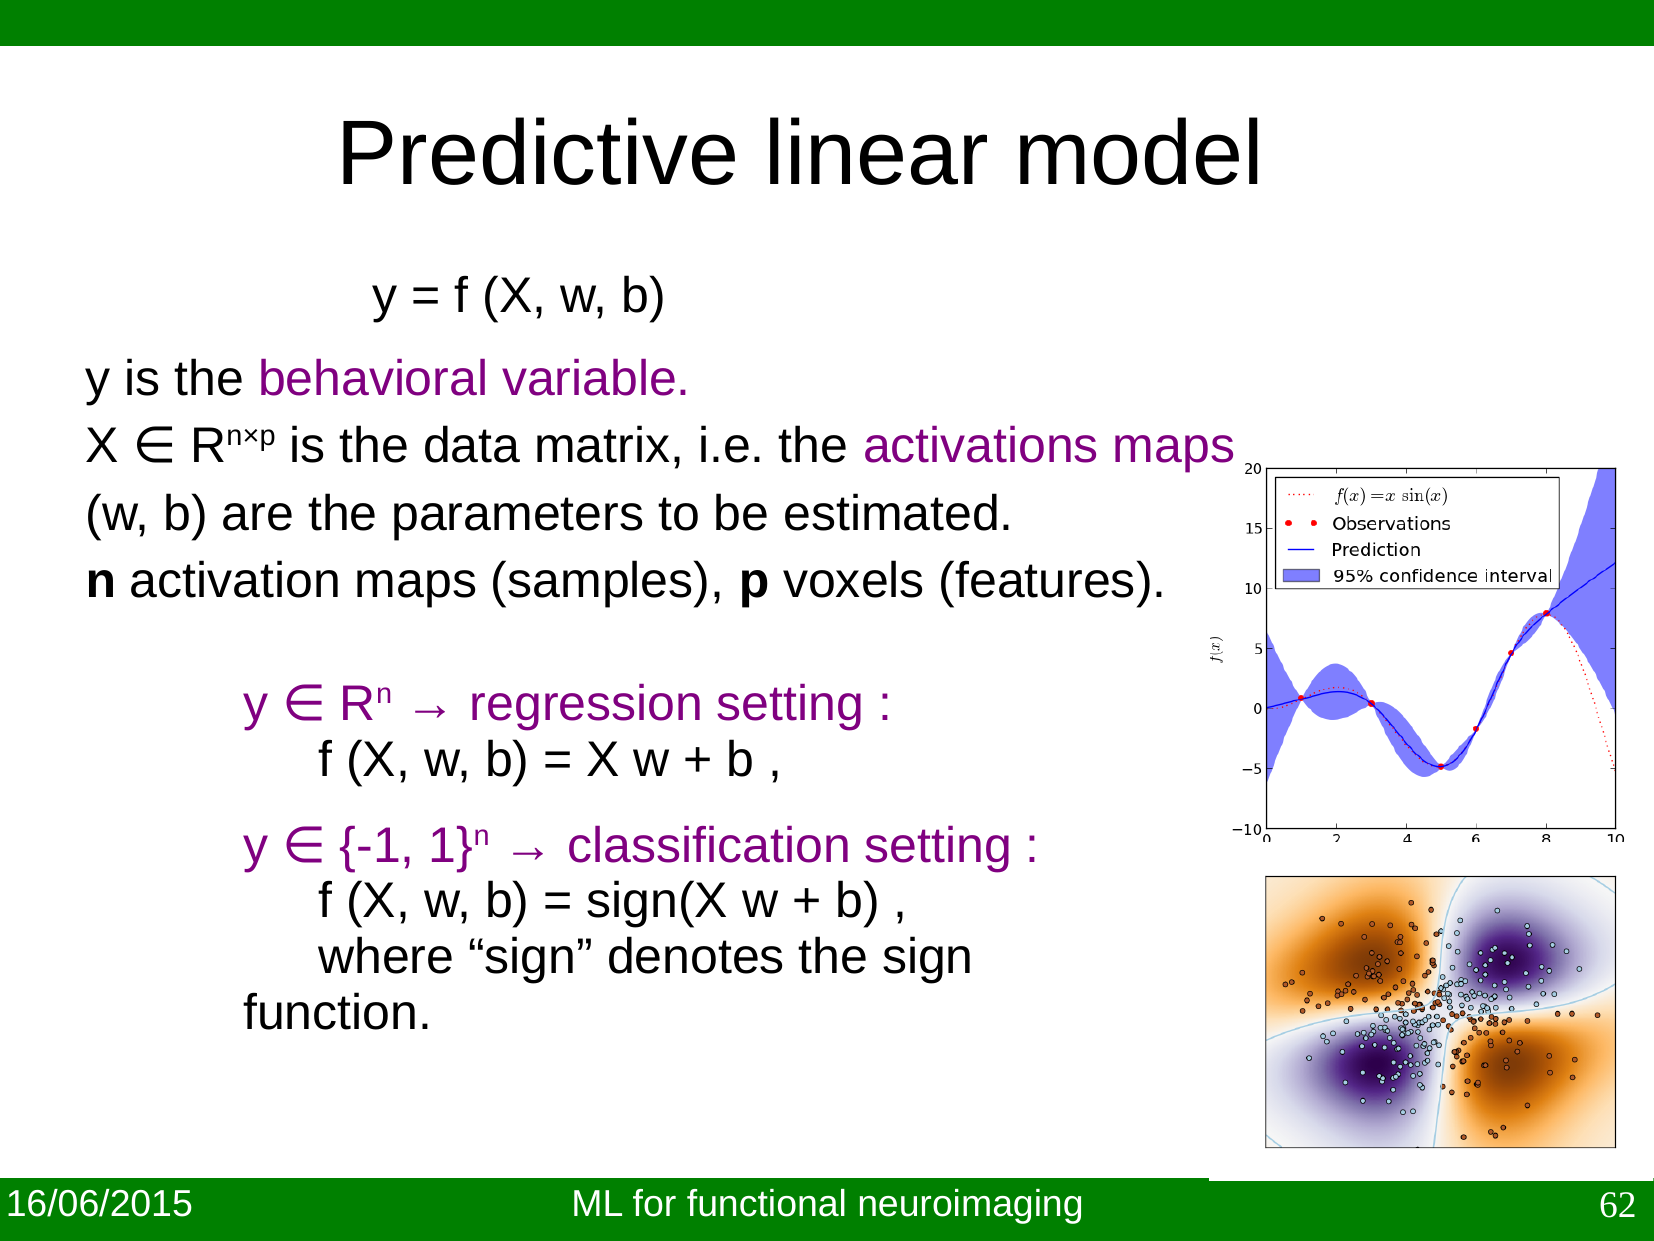

# Predictive linear model
 y = f (X, w, b)
y is the behavioral variable.
X ∈ Rn×p is the data matrix, i.e. the activations maps
(w, b) are the parameters to be estimated.
n activation maps (samples), p voxels (features).
y ∈ Rn → regression setting :
	f (X, w, b) = X w + b ,
y ∈ {-1, 1}n → classification setting :
	f (X, w, b) = sign(X w + b) ,
	where “sign” denotes the sign function.
62